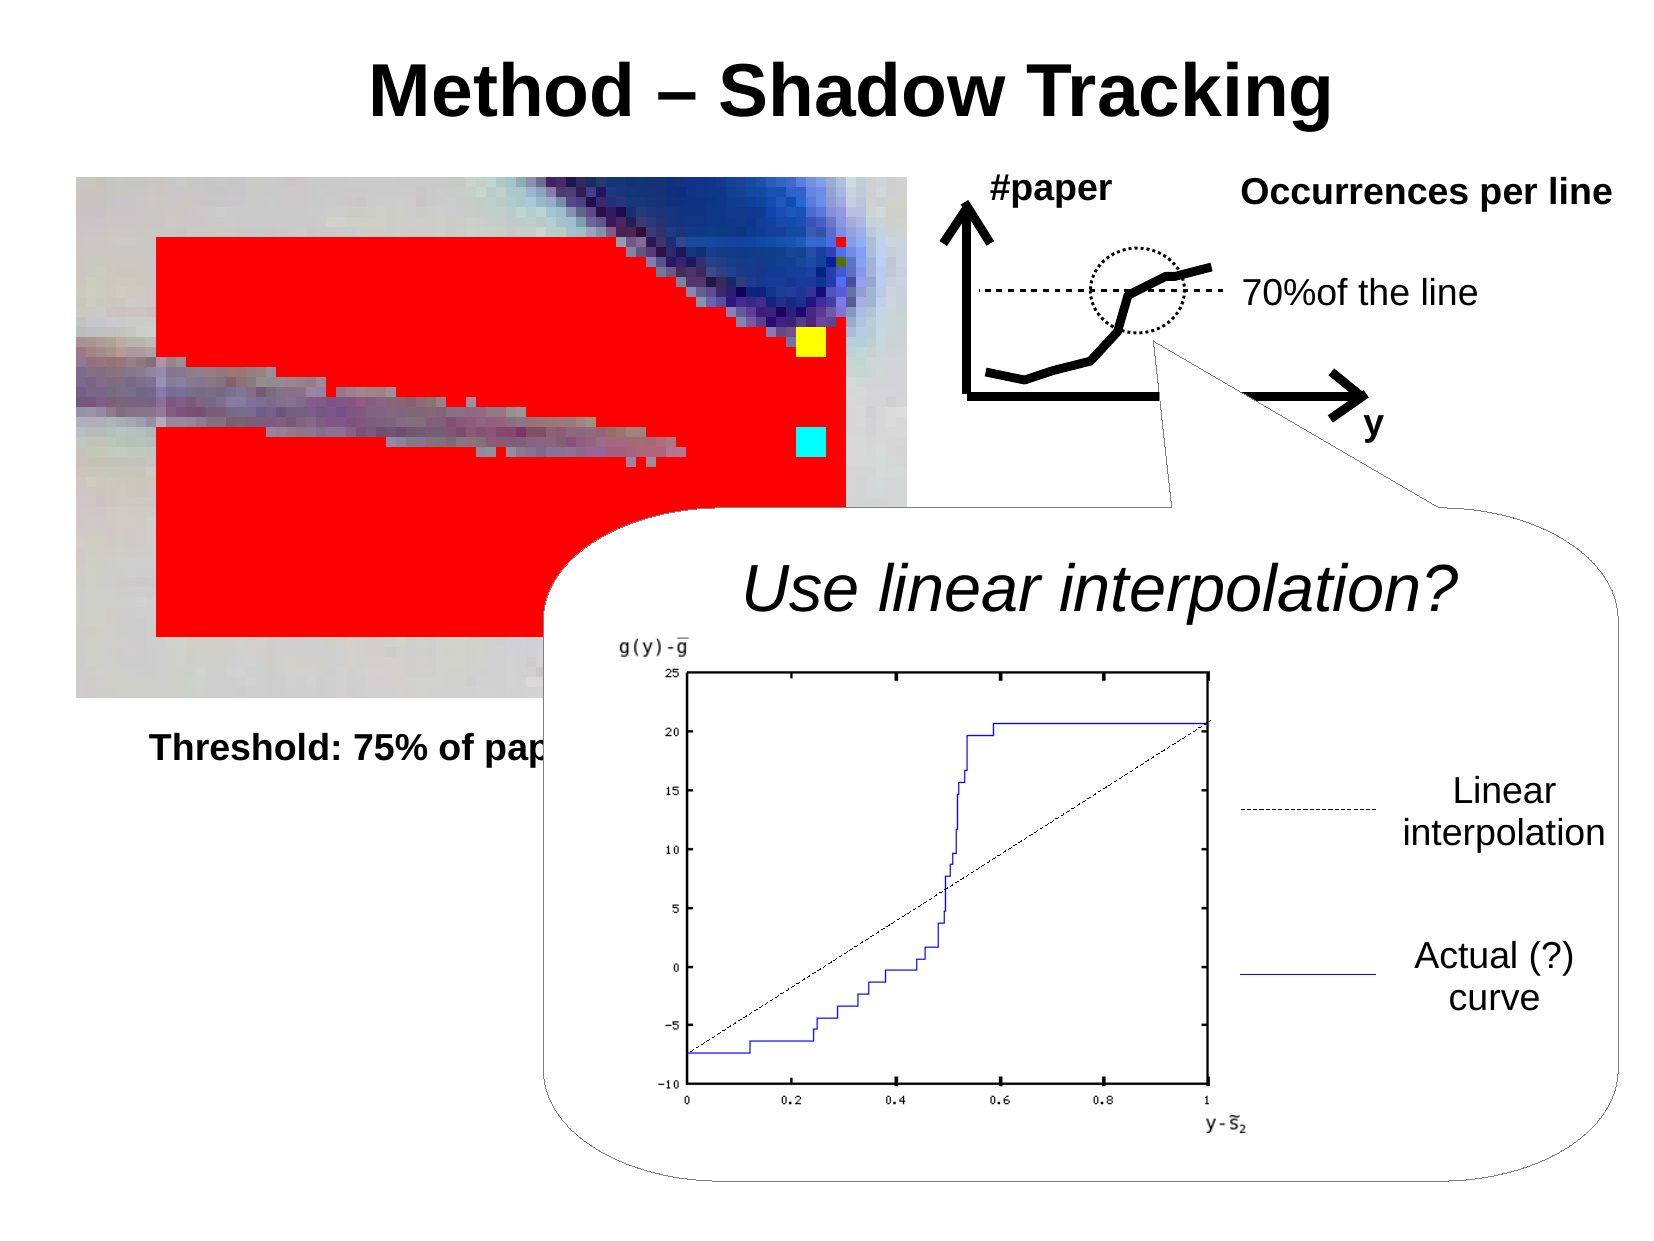

Method – Shadow Tracking
Occurrences per line
#paper
70%of the line
y
Use linear interpolation?
Threshold: 75% of paper intensity
Linear
interpolation
Actual (?)
curve